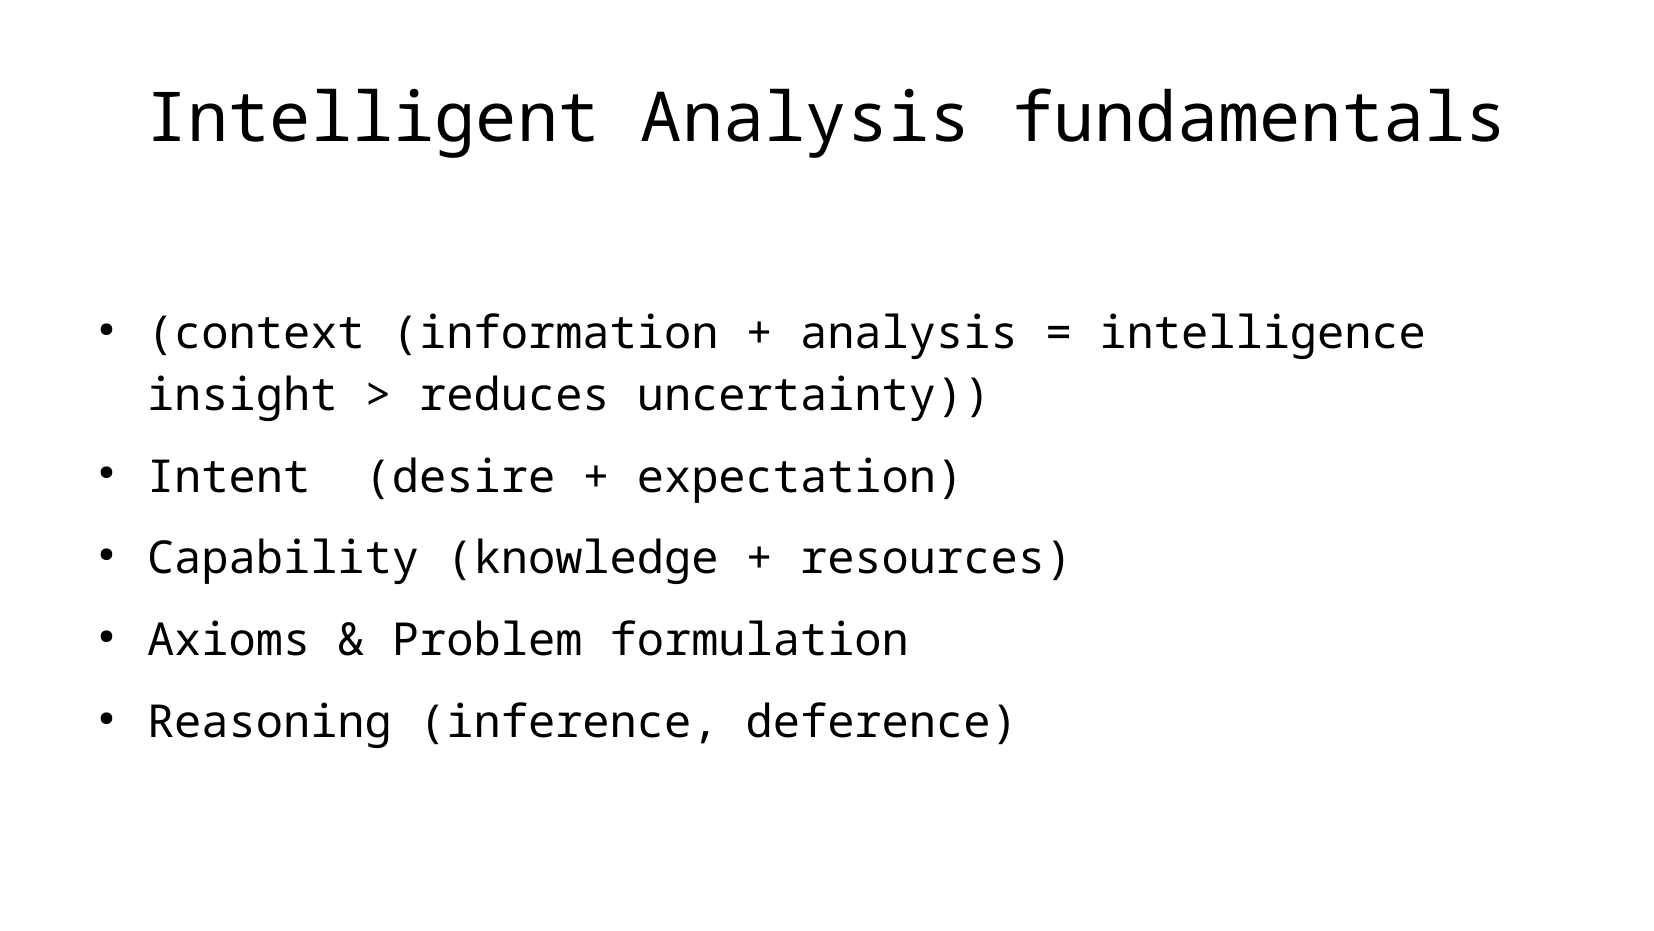

# Intelligent Analysis fundamentals
(context (information + analysis = intelligence
insight > reduces uncertainty))
Intent (desire + expectation)
Capability (knowledge + resources)
Axioms & Problem formulation
Reasoning (inference, deference)